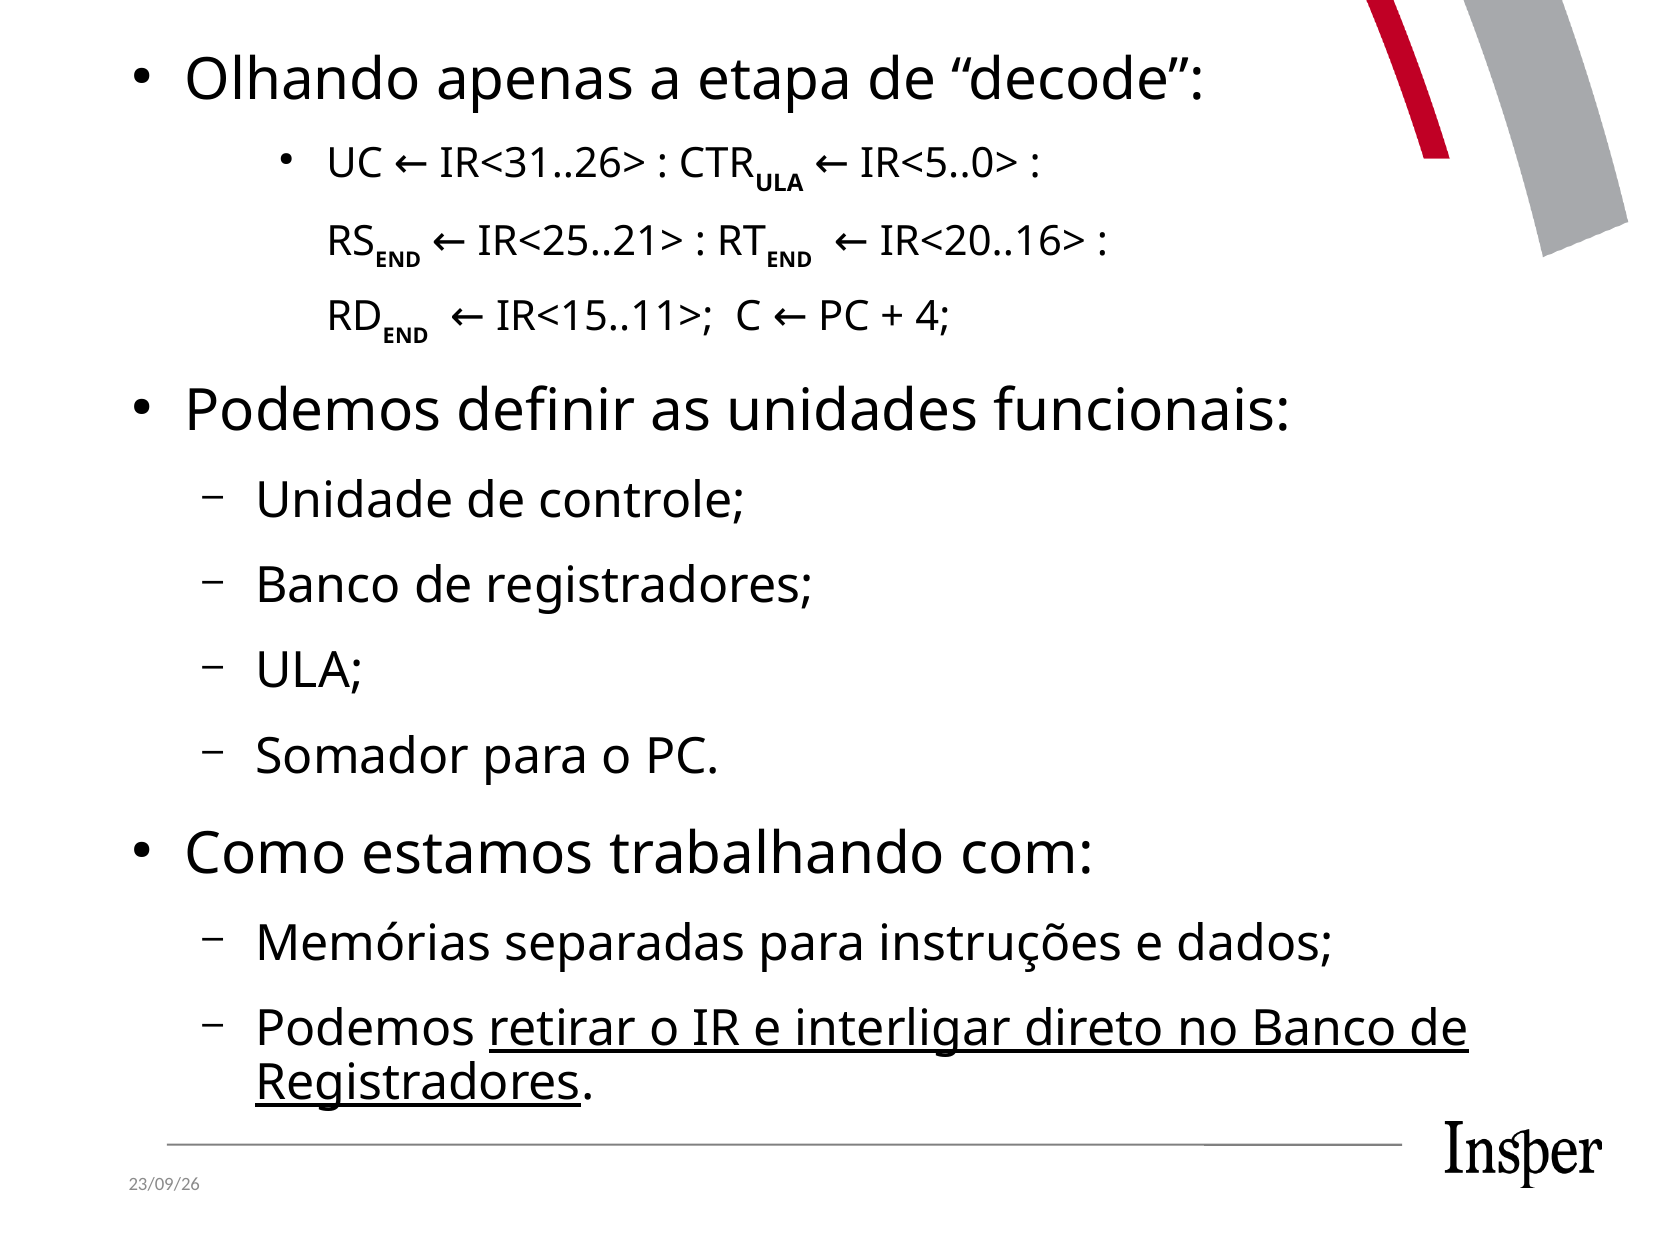

# Olhando apenas a etapa de “decode”:
UC ← IR<31..26> : CTRULA ← IR<5..0> :
RSEND ← IR<25..21> : RTEND ← IR<20..16> :
RDEND ← IR<15..11>; C ← PC + 4;
Podemos definir as unidades funcionais:
Unidade de controle;
Banco de registradores;
ULA;
Somador para o PC.
Como estamos trabalhando com:
Memórias separadas para instruções e dados;
Podemos retirar o IR e interligar direto no Banco de Registradores.